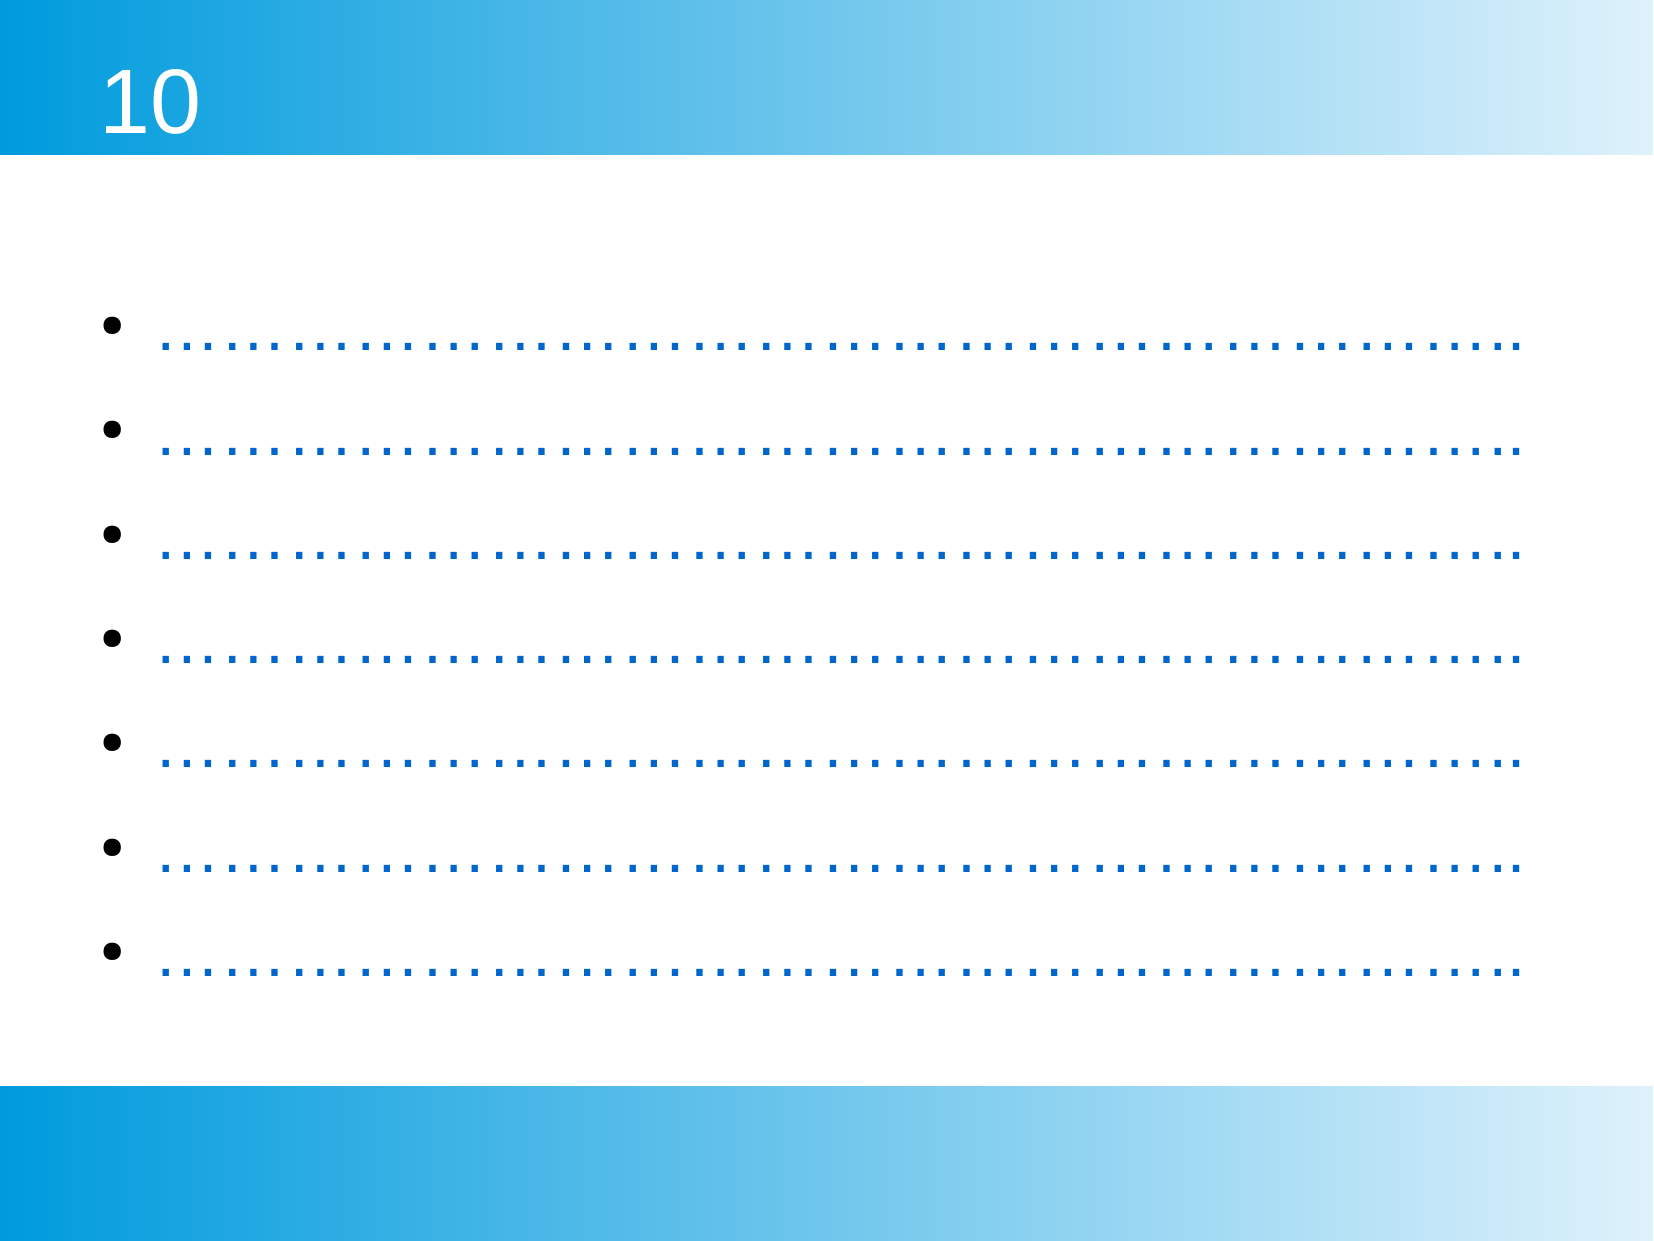

# 10
……………………………………………………..
……………………………………………………..
……………………………………………………..
……………………………………………………..
……………………………………………………..
……………………………………………………..
……………………………………………………..